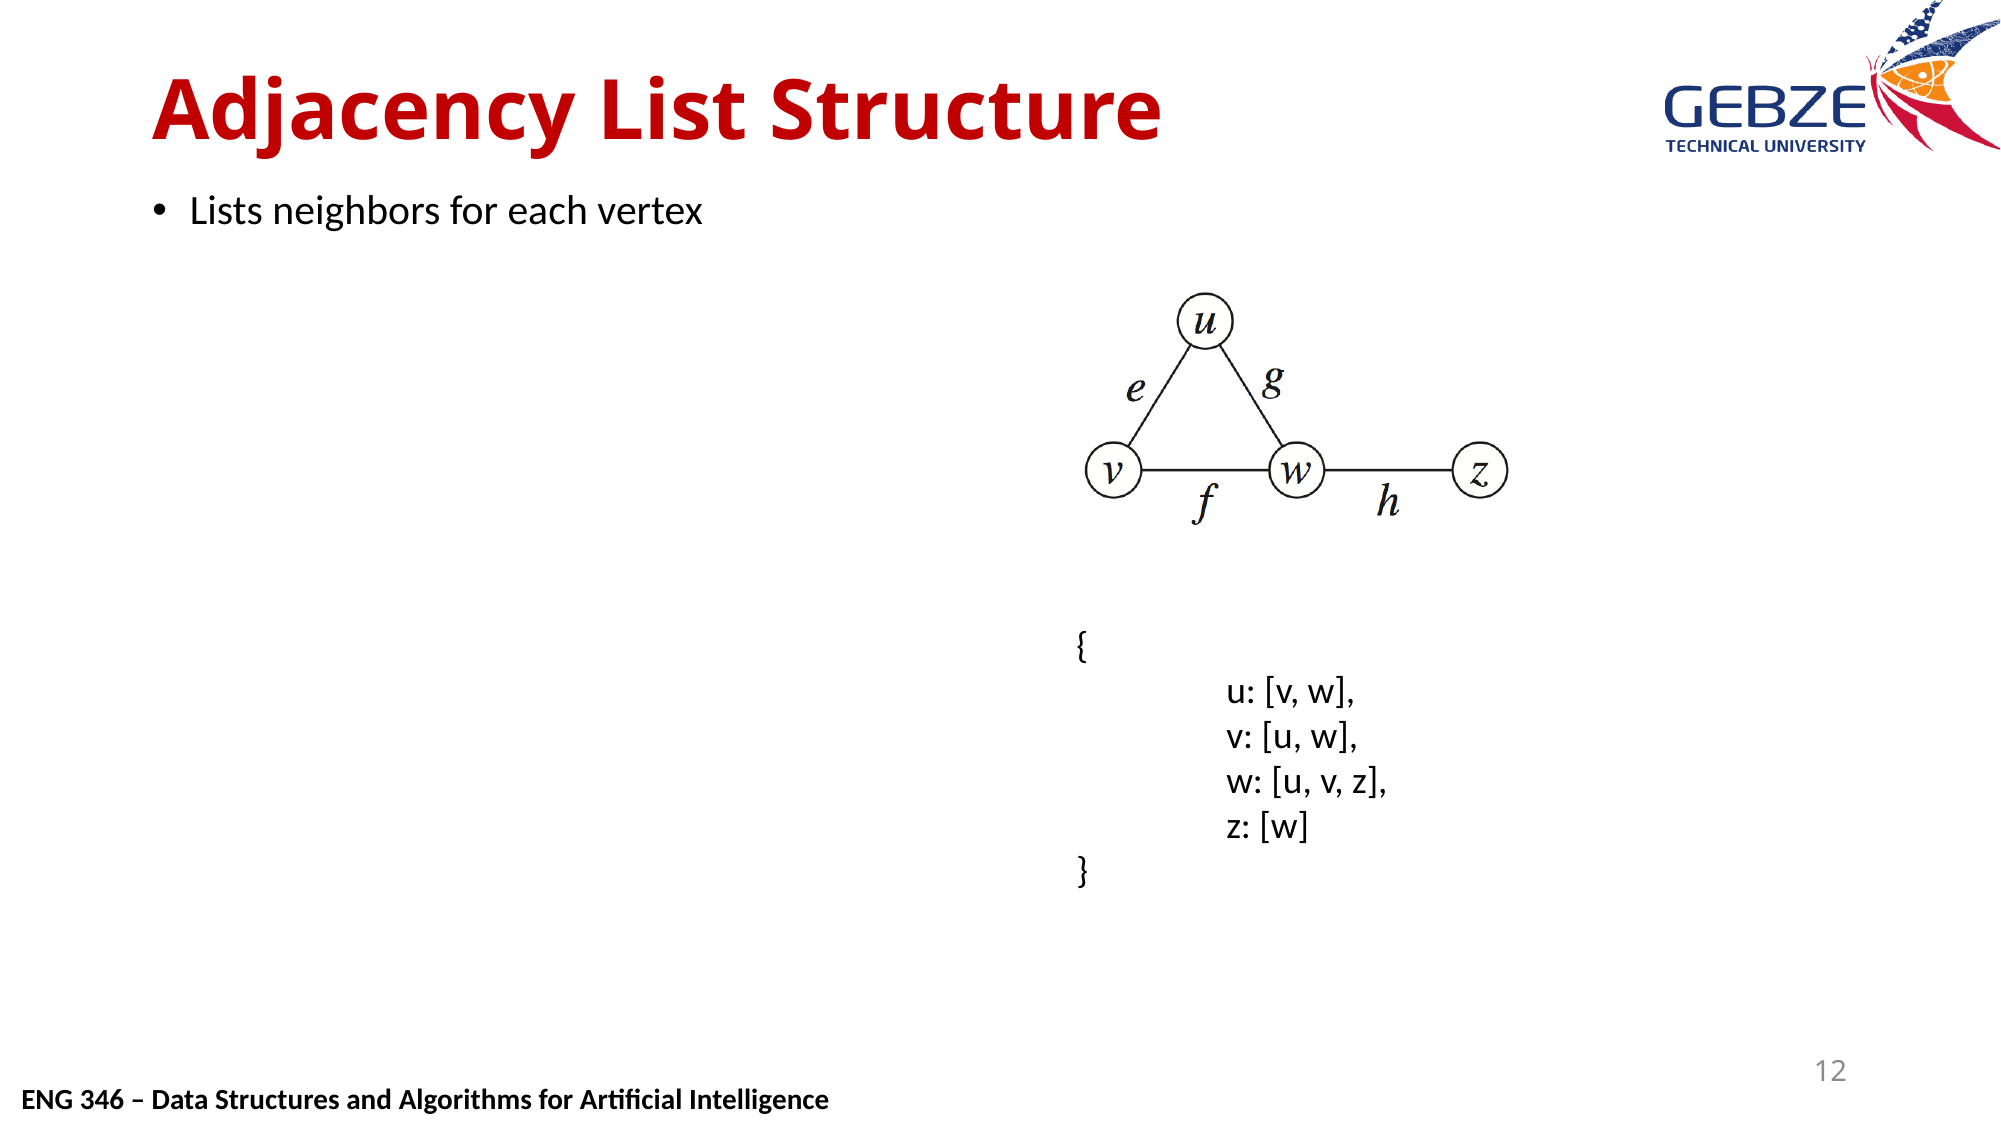

# Adjacency List Structure
Lists neighbors for each vertex
{
	u: [v, w],
	v: [u, w],
	w: [u, v, z],
	z: [w]
}